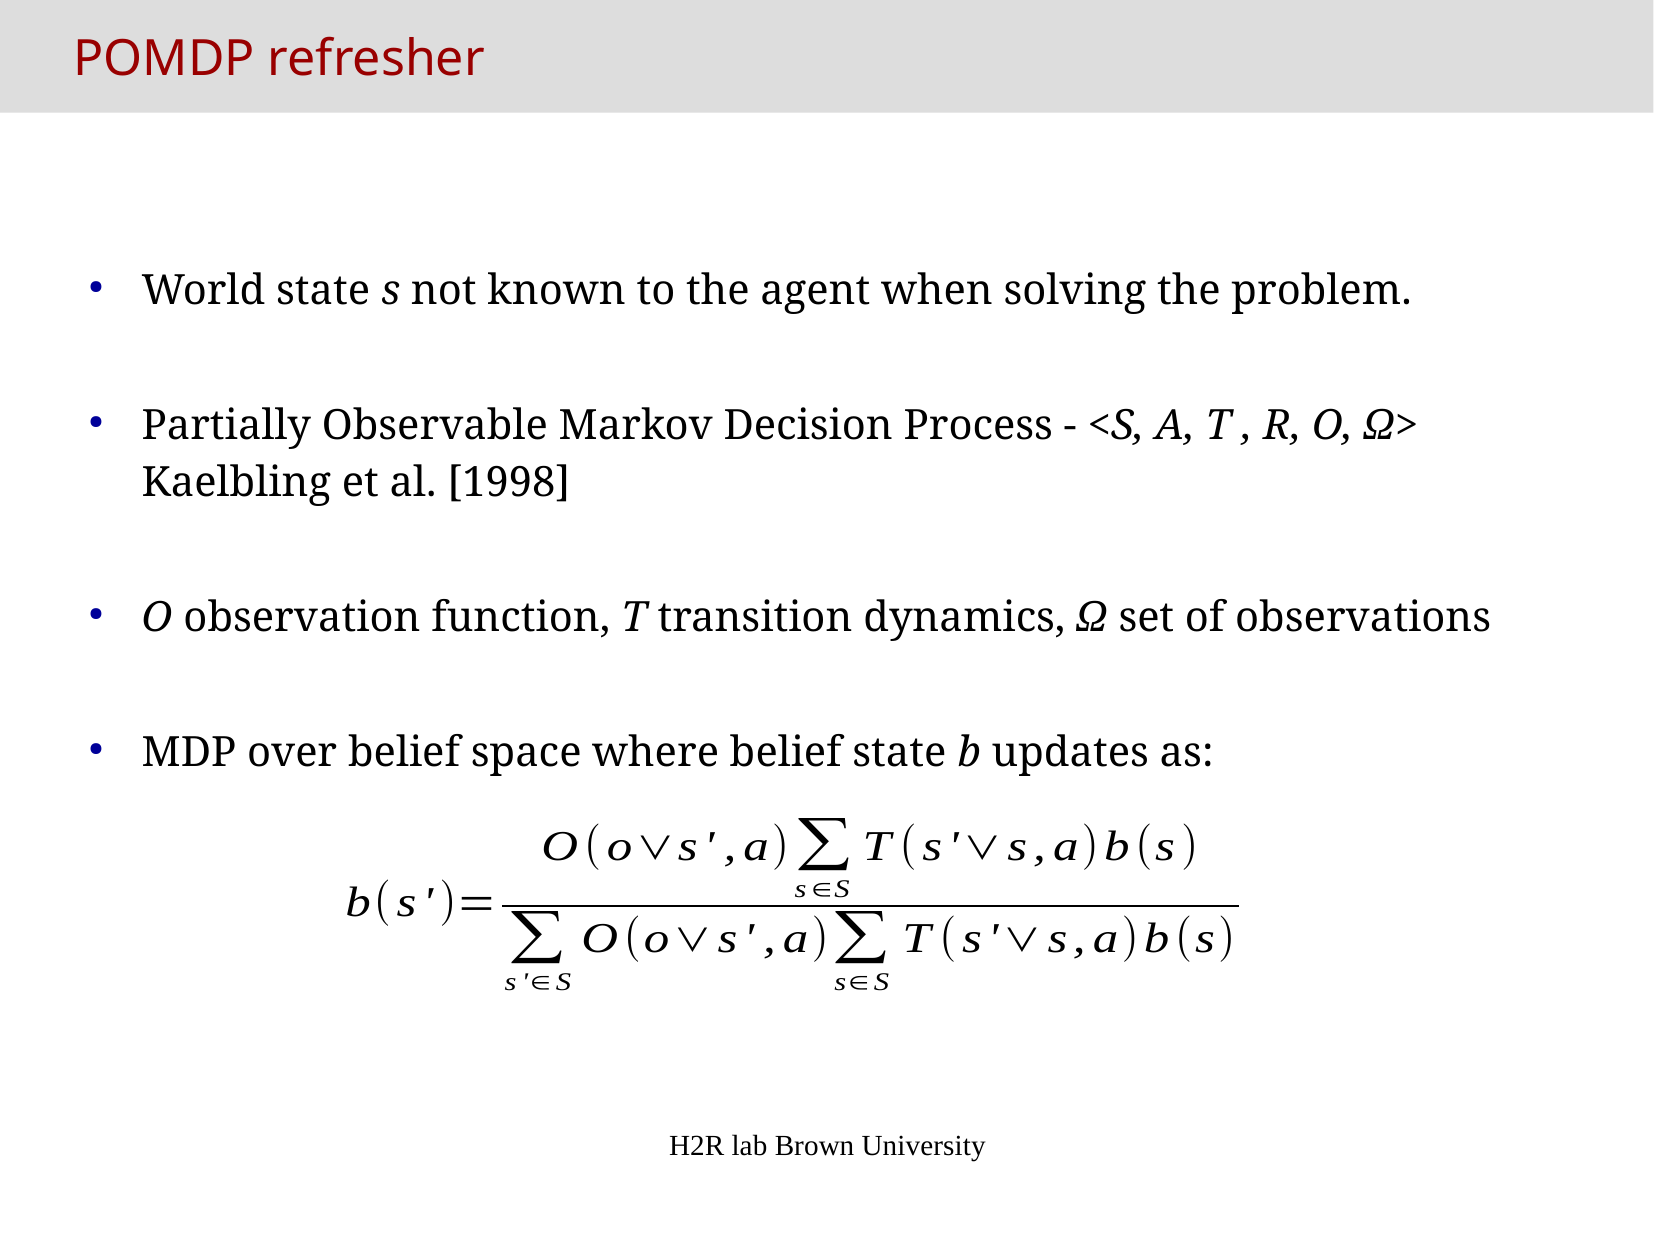

# POMDP refresher
World state s not known to the agent when solving the problem.
Partially Observable Markov Decision Process - <S, A, T , R, O, Ω> Kaelbling et al. [1998]
O observation function, T transition dynamics, Ω set of observations
MDP over belief space where belief state b updates as:
H2R lab Brown University